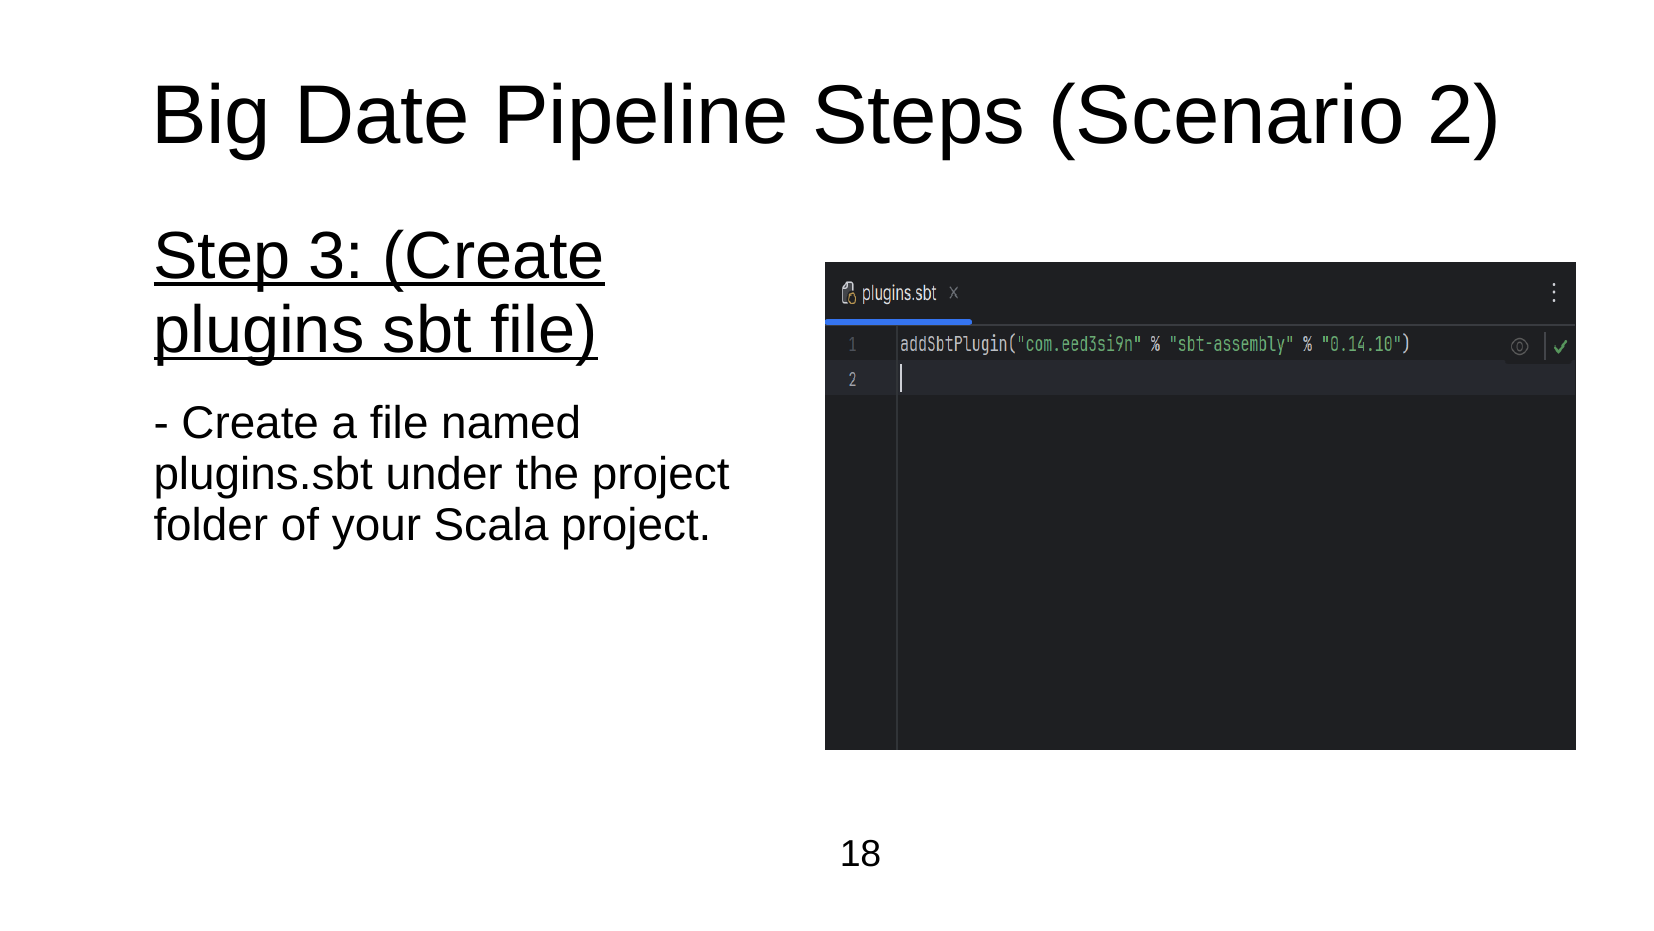

# Big Date Pipeline Steps (Scenario 2)
Step 3: (Create plugins sbt file)
- Create a file named plugins.sbt under the project folder of your Scala project.